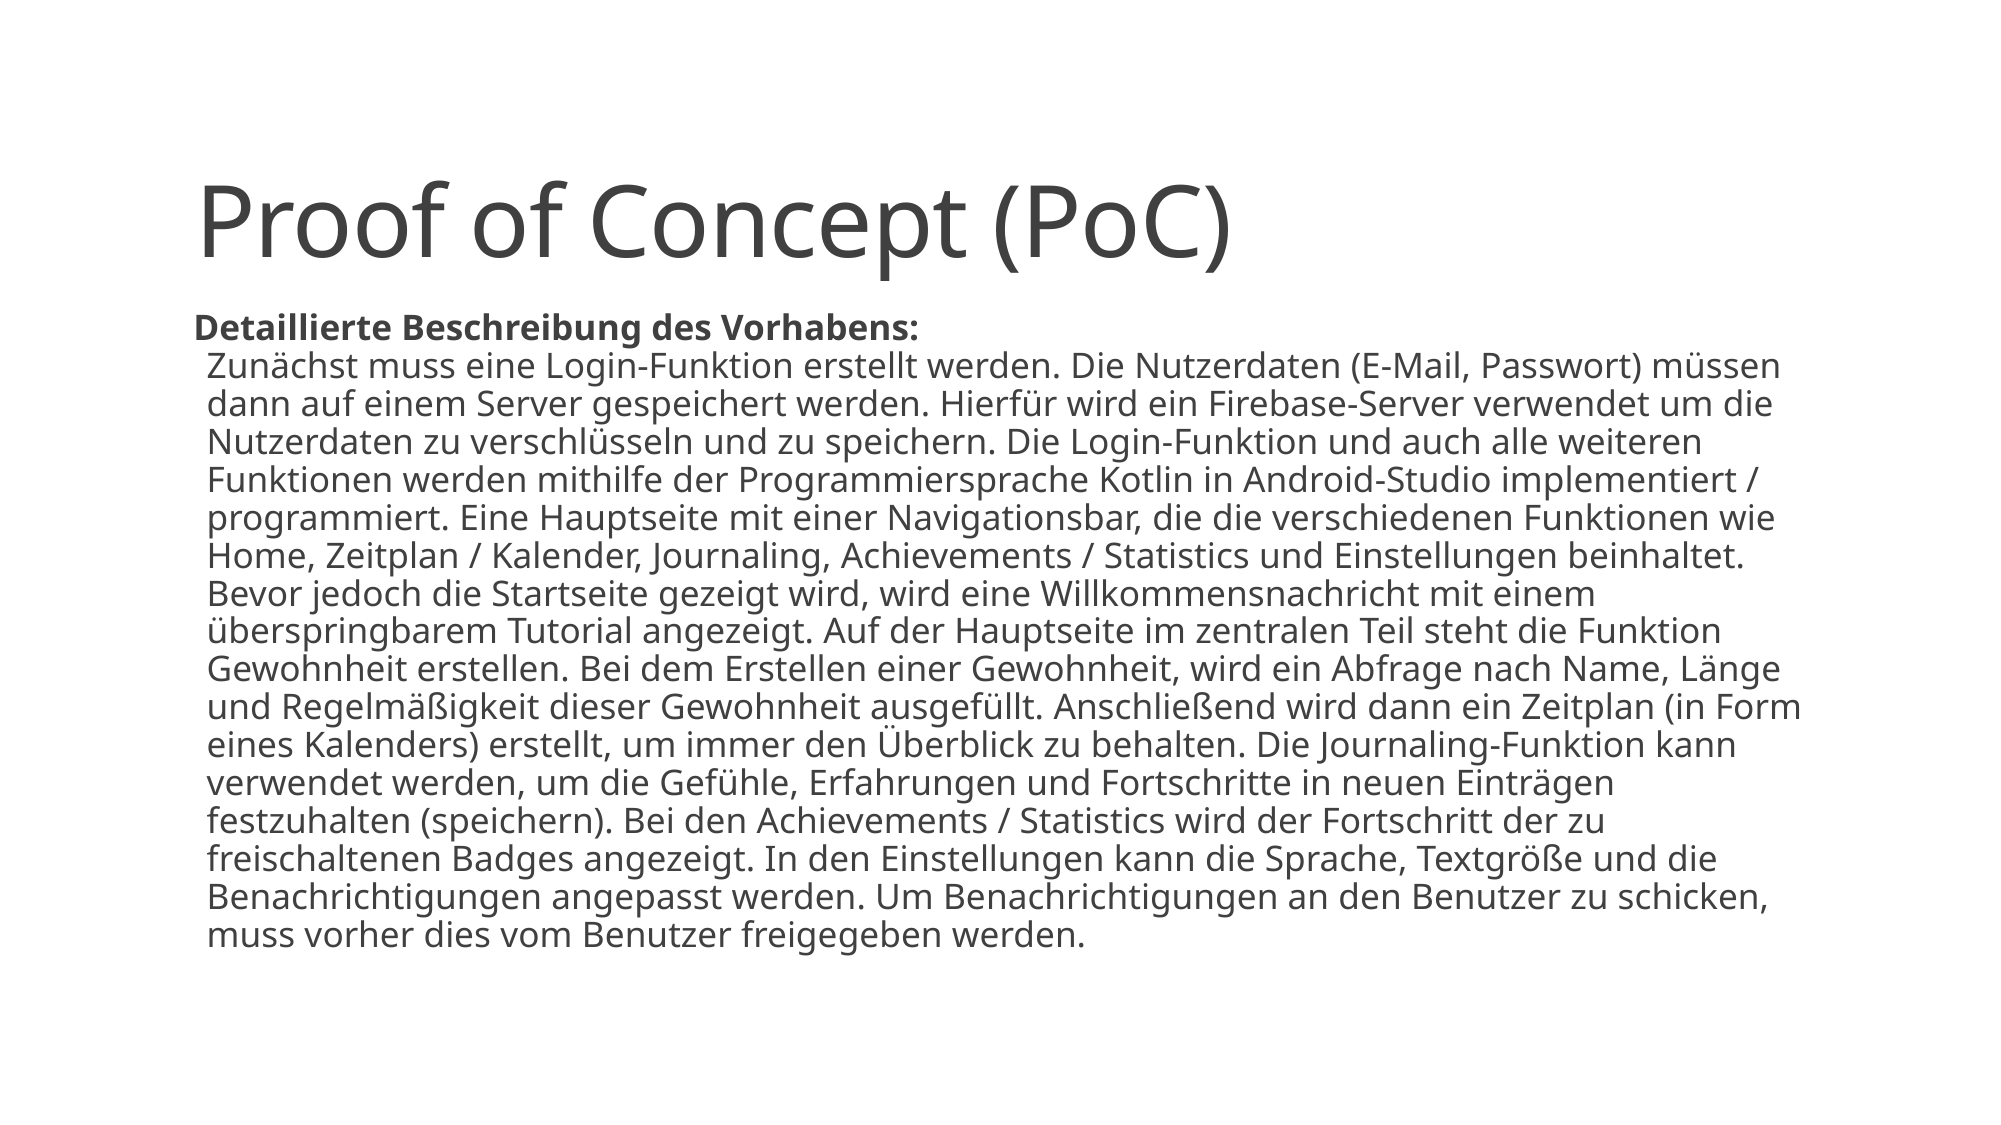

# Proof of Concept (PoC)
Detaillierte Beschreibung des Vorhabens:
Zunächst muss eine Login-Funktion erstellt werden. Die Nutzerdaten (E-Mail, Passwort) müssen dann auf einem Server gespeichert werden. Hierfür wird ein Firebase-Server verwendet um die Nutzerdaten zu verschlüsseln und zu speichern. Die Login-Funktion und auch alle weiteren Funktionen werden mithilfe der Programmiersprache Kotlin in Android-Studio implementiert / programmiert. Eine Hauptseite mit einer Navigationsbar, die die verschiedenen Funktionen wie Home, Zeitplan / Kalender, Journaling, Achievements / Statistics und Einstellungen beinhaltet. Bevor jedoch die Startseite gezeigt wird, wird eine Willkommensnachricht mit einem überspringbarem Tutorial angezeigt. Auf der Hauptseite im zentralen Teil steht die Funktion Gewohnheit erstellen. Bei dem Erstellen einer Gewohnheit, wird ein Abfrage nach Name, Länge und Regelmäßigkeit dieser Gewohnheit ausgefüllt. Anschließend wird dann ein Zeitplan (in Form eines Kalenders) erstellt, um immer den Überblick zu behalten. Die Journaling-Funktion kann verwendet werden, um die Gefühle, Erfahrungen und Fortschritte in neuen Einträgen festzuhalten (speichern). Bei den Achievements / Statistics wird der Fortschritt der zu freischaltenen Badges angezeigt. In den Einstellungen kann die Sprache, Textgröße und die Benachrichtigungen angepasst werden. Um Benachrichtigungen an den Benutzer zu schicken, muss vorher dies vom Benutzer freigegeben werden.